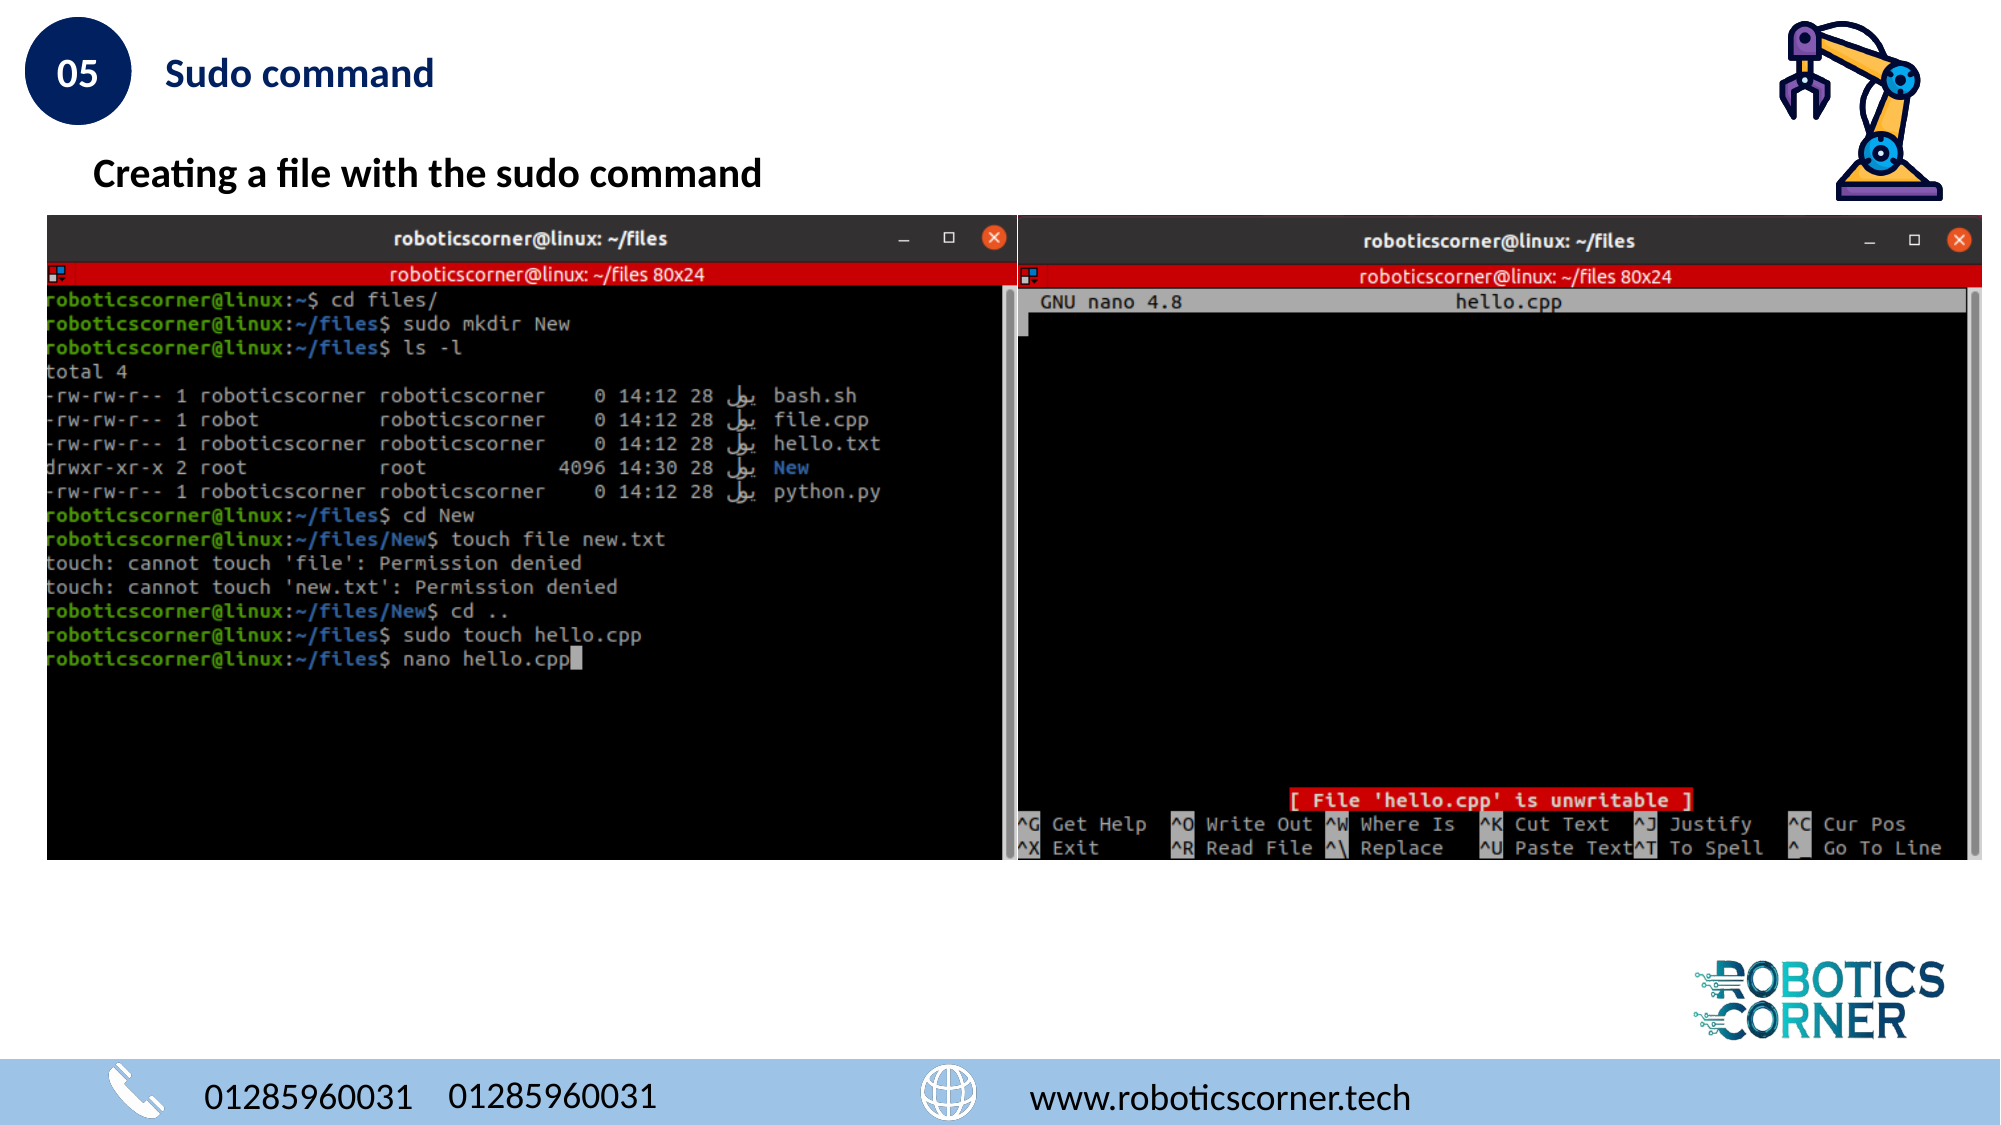

05
Sudo command
Creating a file with the sudo command